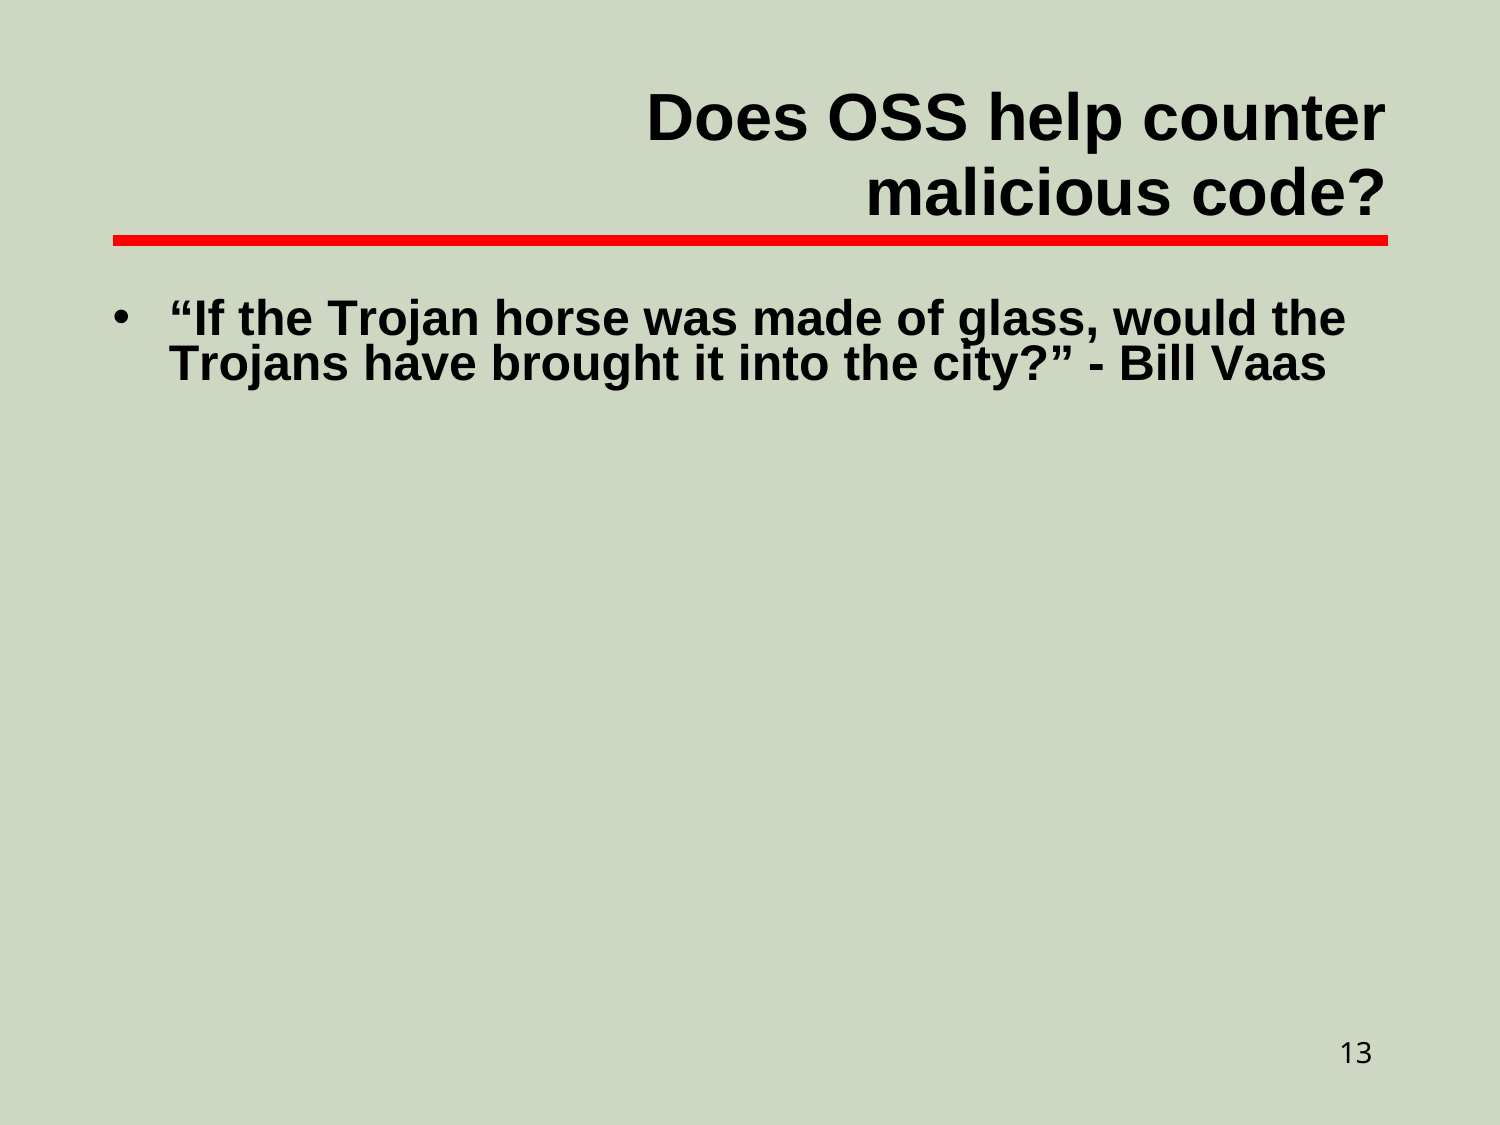

# Does OSS help counter malicious code?
“If the Trojan horse was made of glass, would the Trojans have brought it into the city?” - Bill Vaas